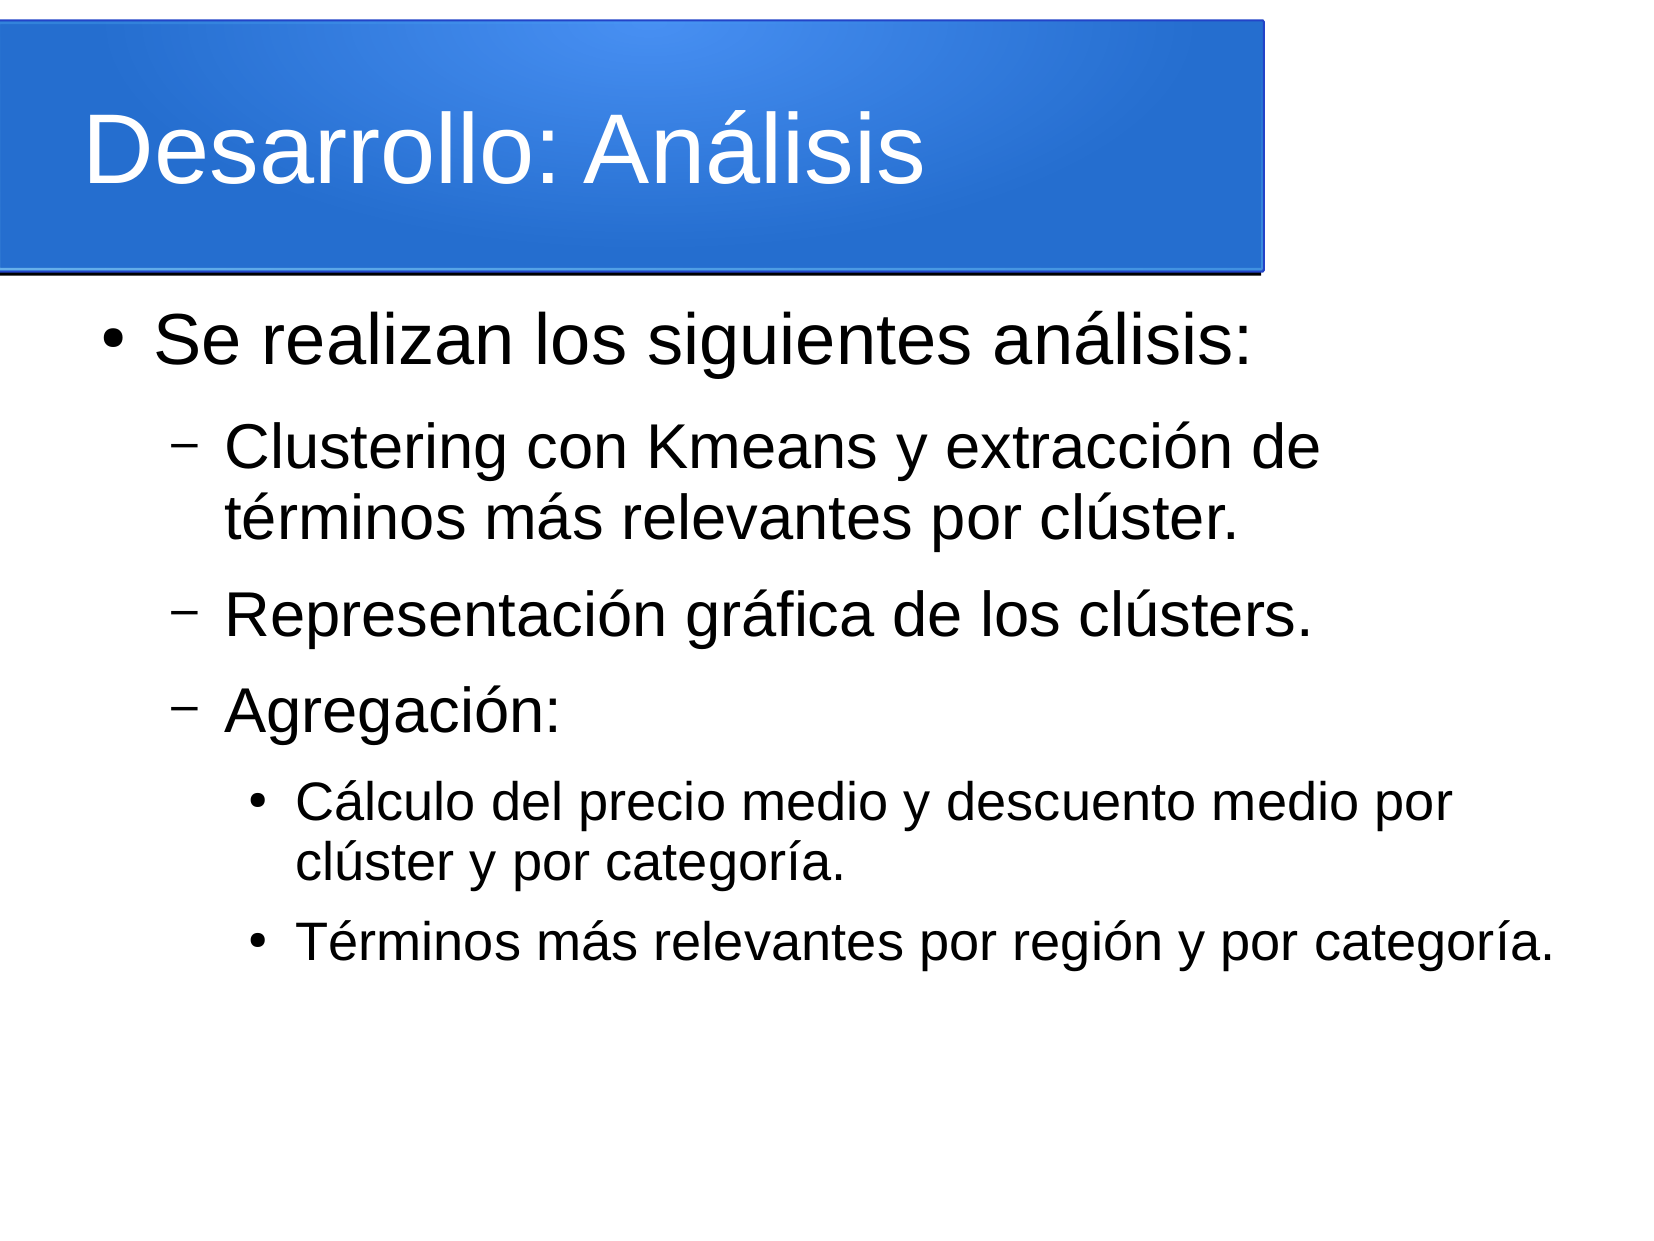

# Desarrollo: Análisis
Se realizan los siguientes análisis:
Clustering con Kmeans y extracción de términos más relevantes por clúster.
Representación gráfica de los clústers.
Agregación:
Cálculo del precio medio y descuento medio por clúster y por categoría.
Términos más relevantes por región y por categoría.